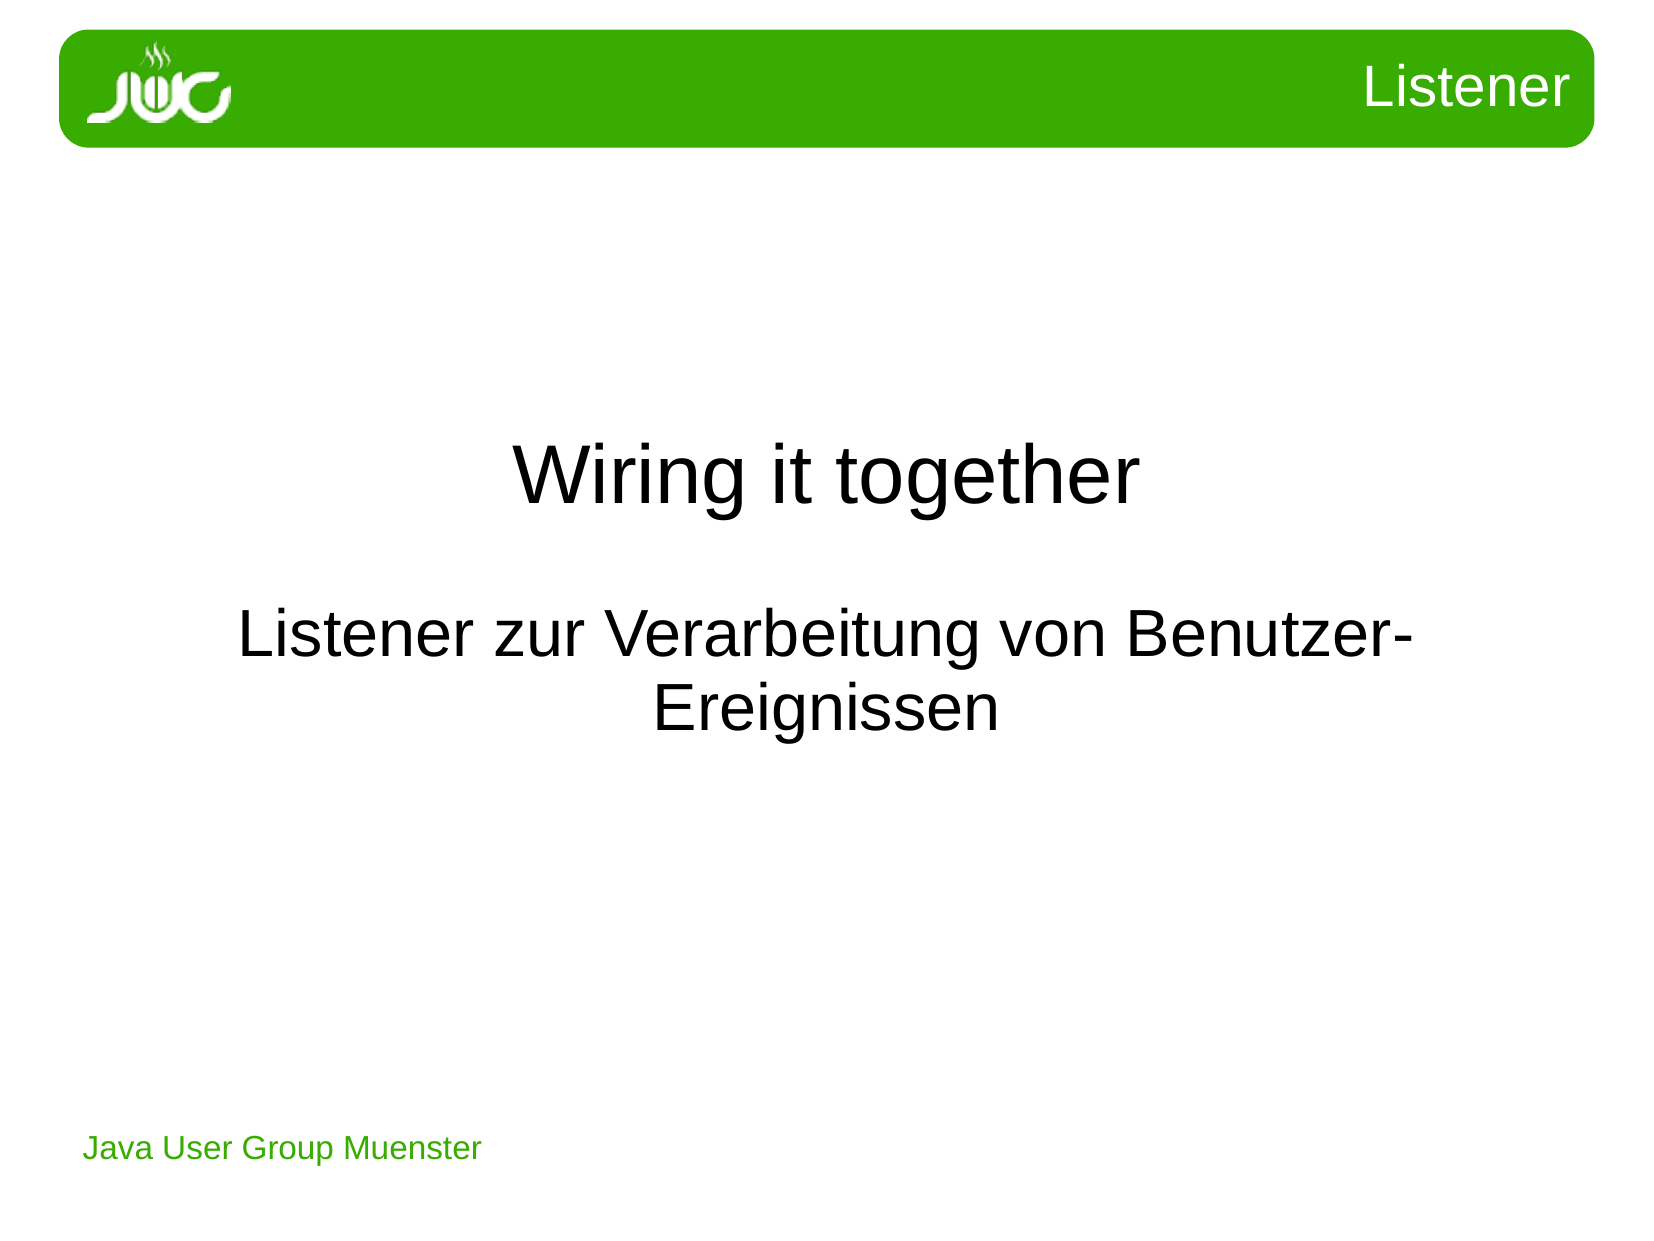

# Listener
Wiring it together
Listener zur Verarbeitung von Benutzer-Ereignissen